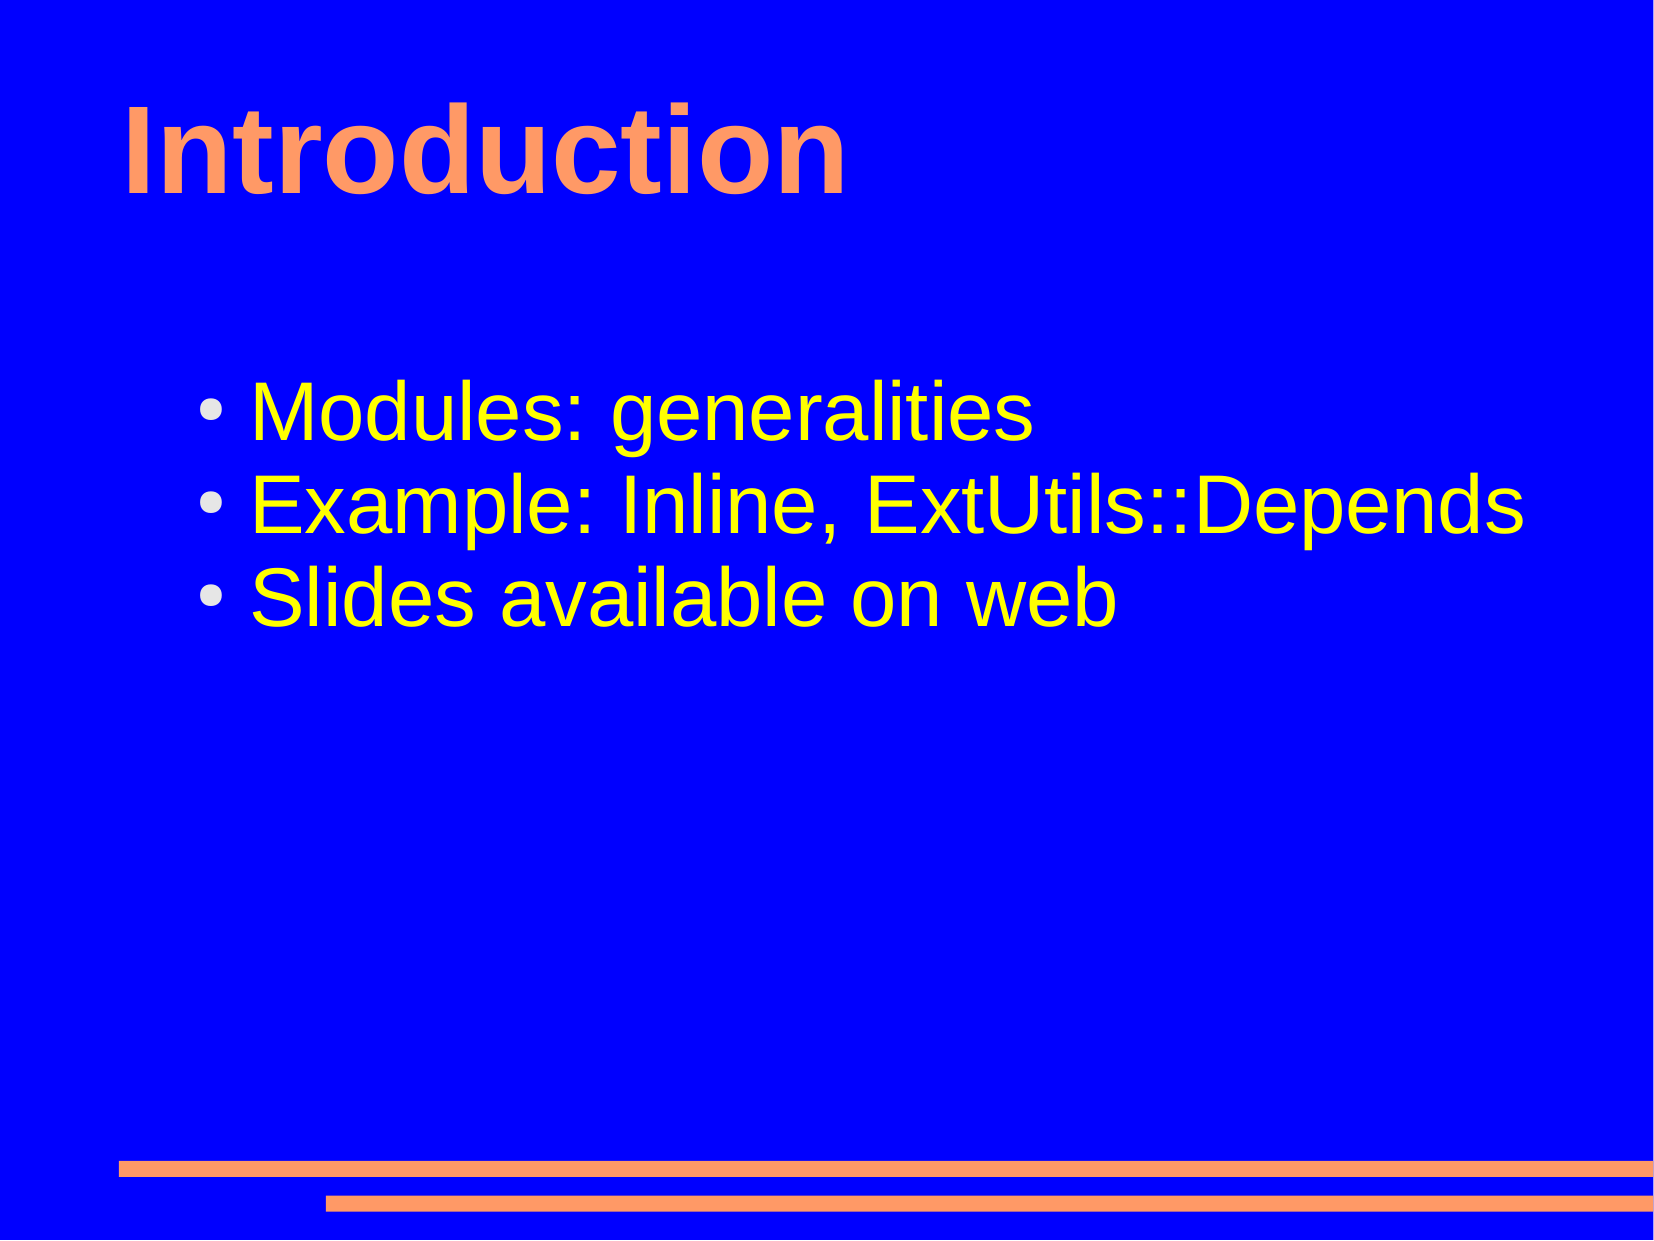

# Introduction
Modules: generalities
Example: Inline, ExtUtils::Depends
Slides available on web